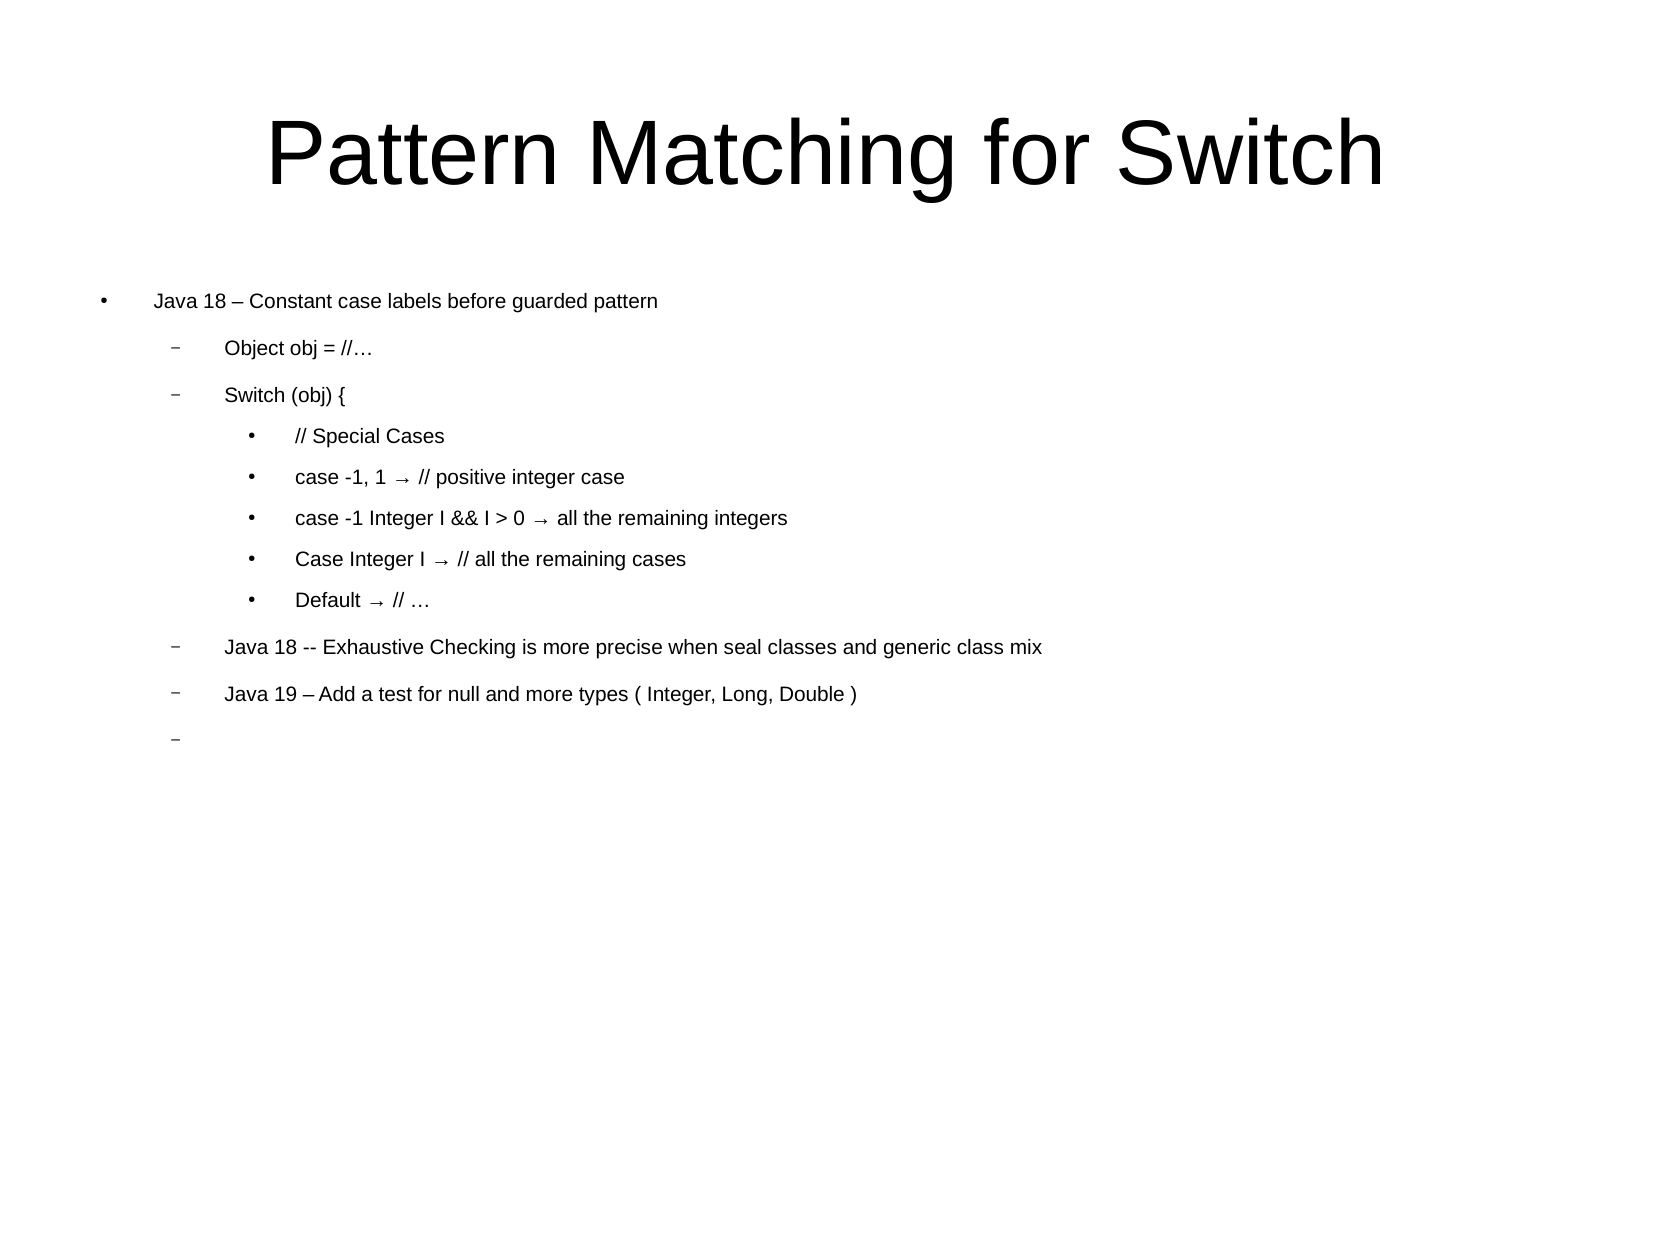

# Pattern Matching for Switch
Java 18 – Constant case labels before guarded pattern
Object obj = //…
Switch (obj) {
// Special Cases
case -1, 1 → // positive integer case
case -1 Integer I && I > 0 → all the remaining integers
Case Integer I → // all the remaining cases
Default → // …
Java 18 -- Exhaustive Checking is more precise when seal classes and generic class mix
Java 19 – Add a test for null and more types ( Integer, Long, Double )